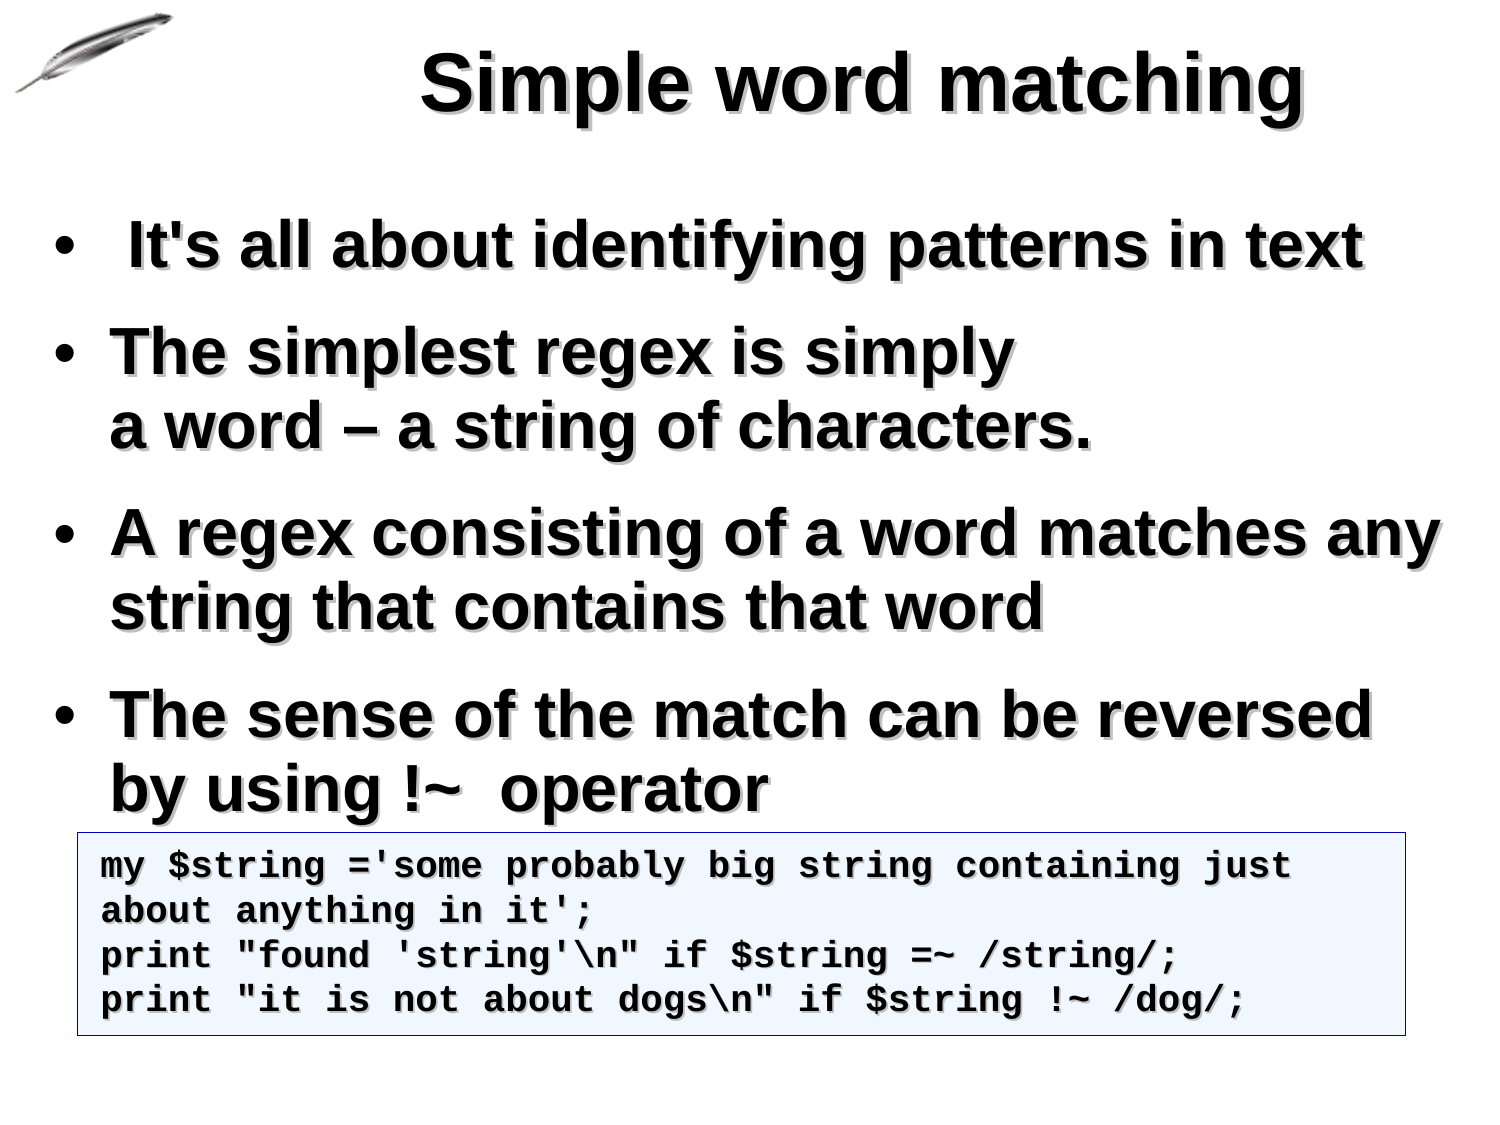

# Simple word matching
 It's all about identifying patterns in text
The simplest regex is simply
a word – a string of characters.
A regex consisting of a word matches any string that contains that word
The sense of the match can be reversed by using !~ operator
my $string ='some probably big string containing just
about anything in it';
print "found 'string'\n" if $string =~ /string/;
print "it is not about dogs\n" if $string !~ /dog/;